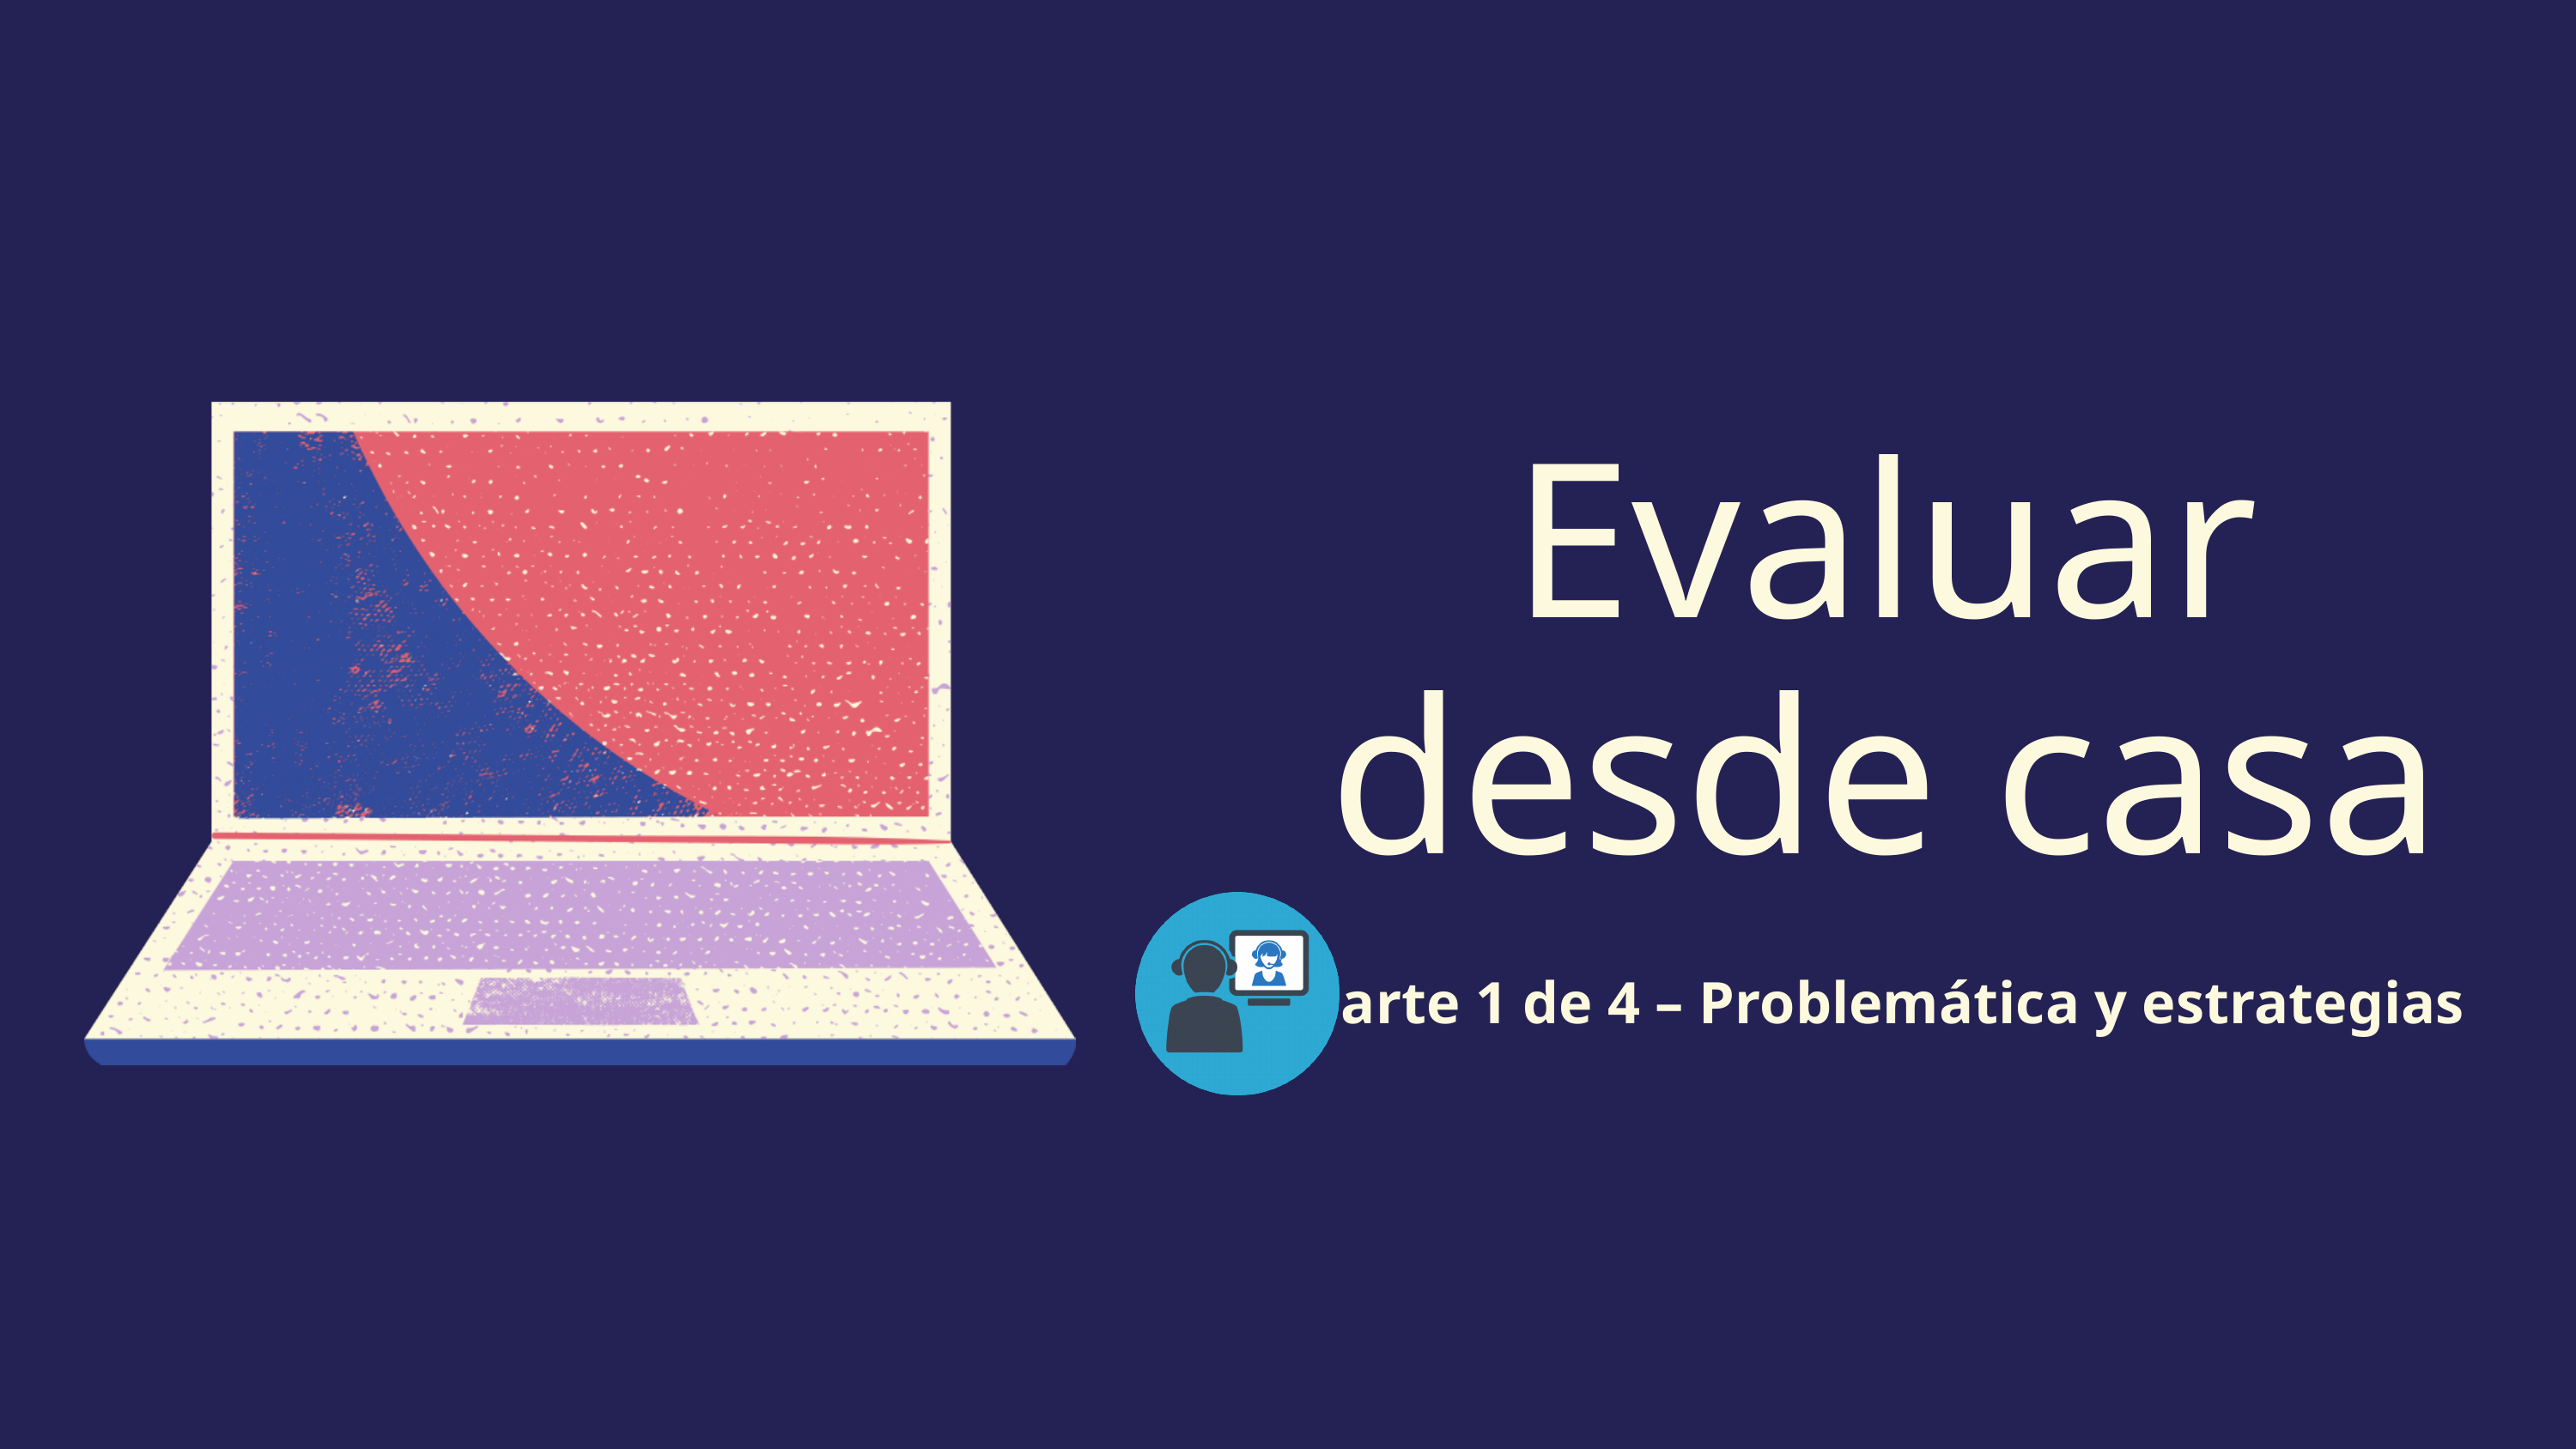

Evaluar desde casa
Parte 1 de 4 – Problemática y estrategias